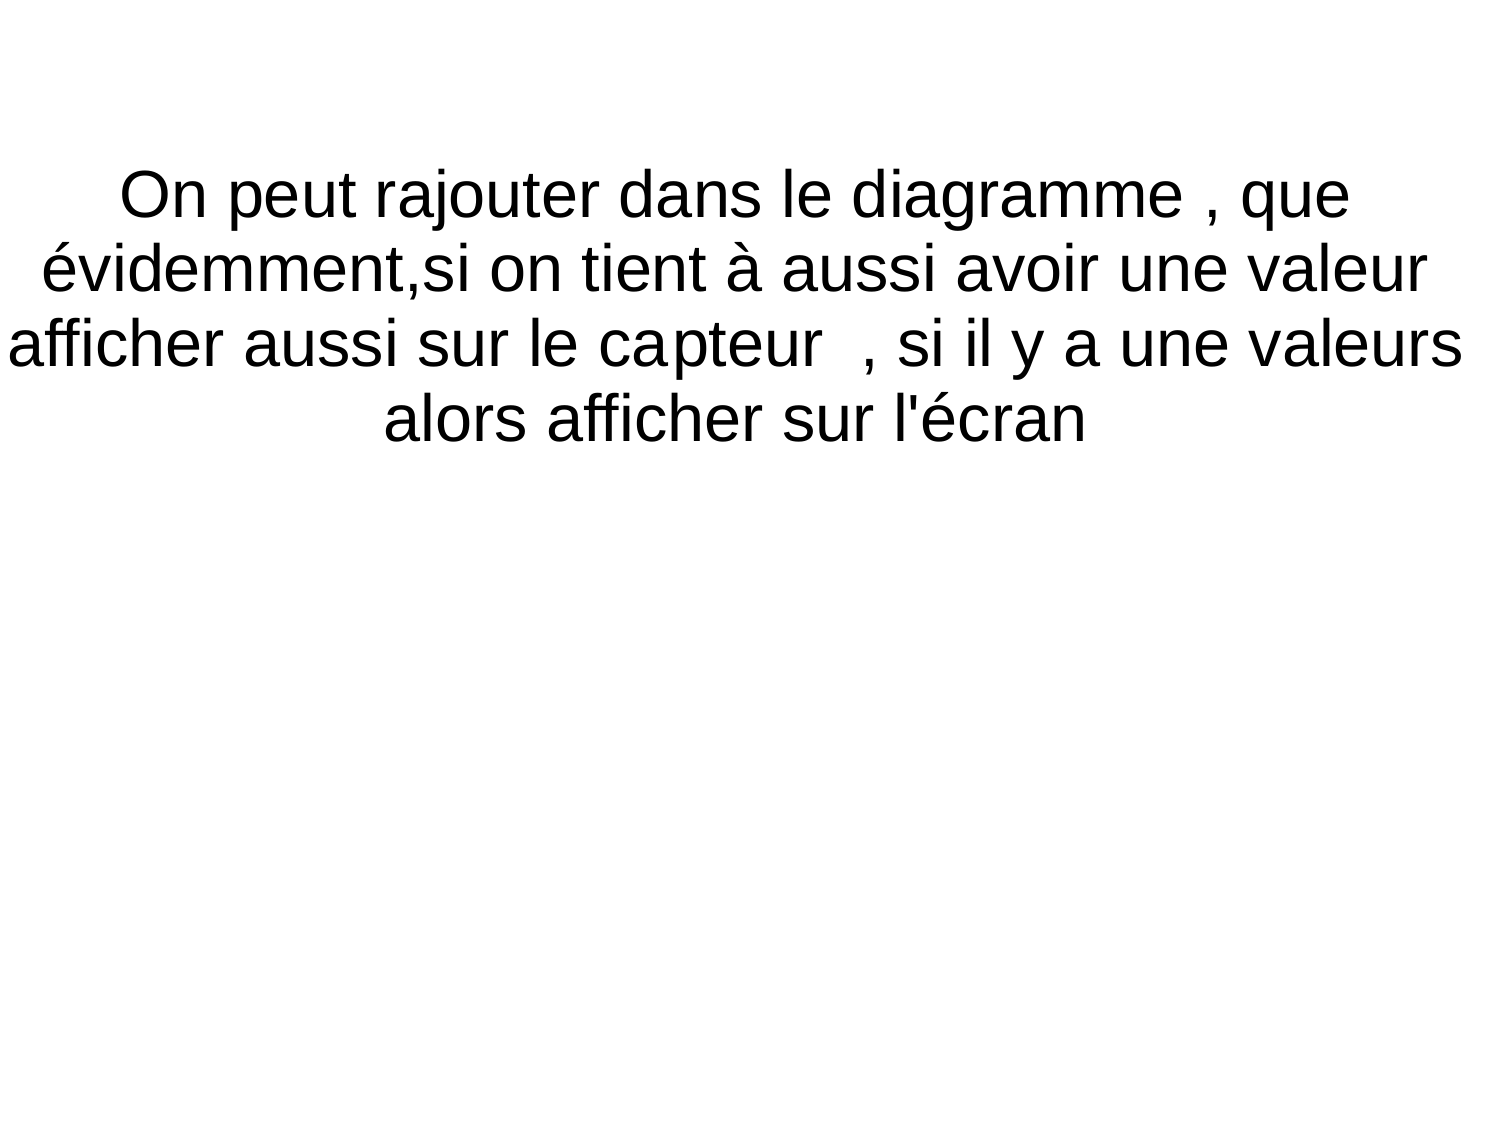

# On peut rajouter dans le diagramme , que évidemment,si on tient à aussi avoir une valeur afficher aussi sur le ca	pteur , si il y a une valeurs alors afficher sur l'écran